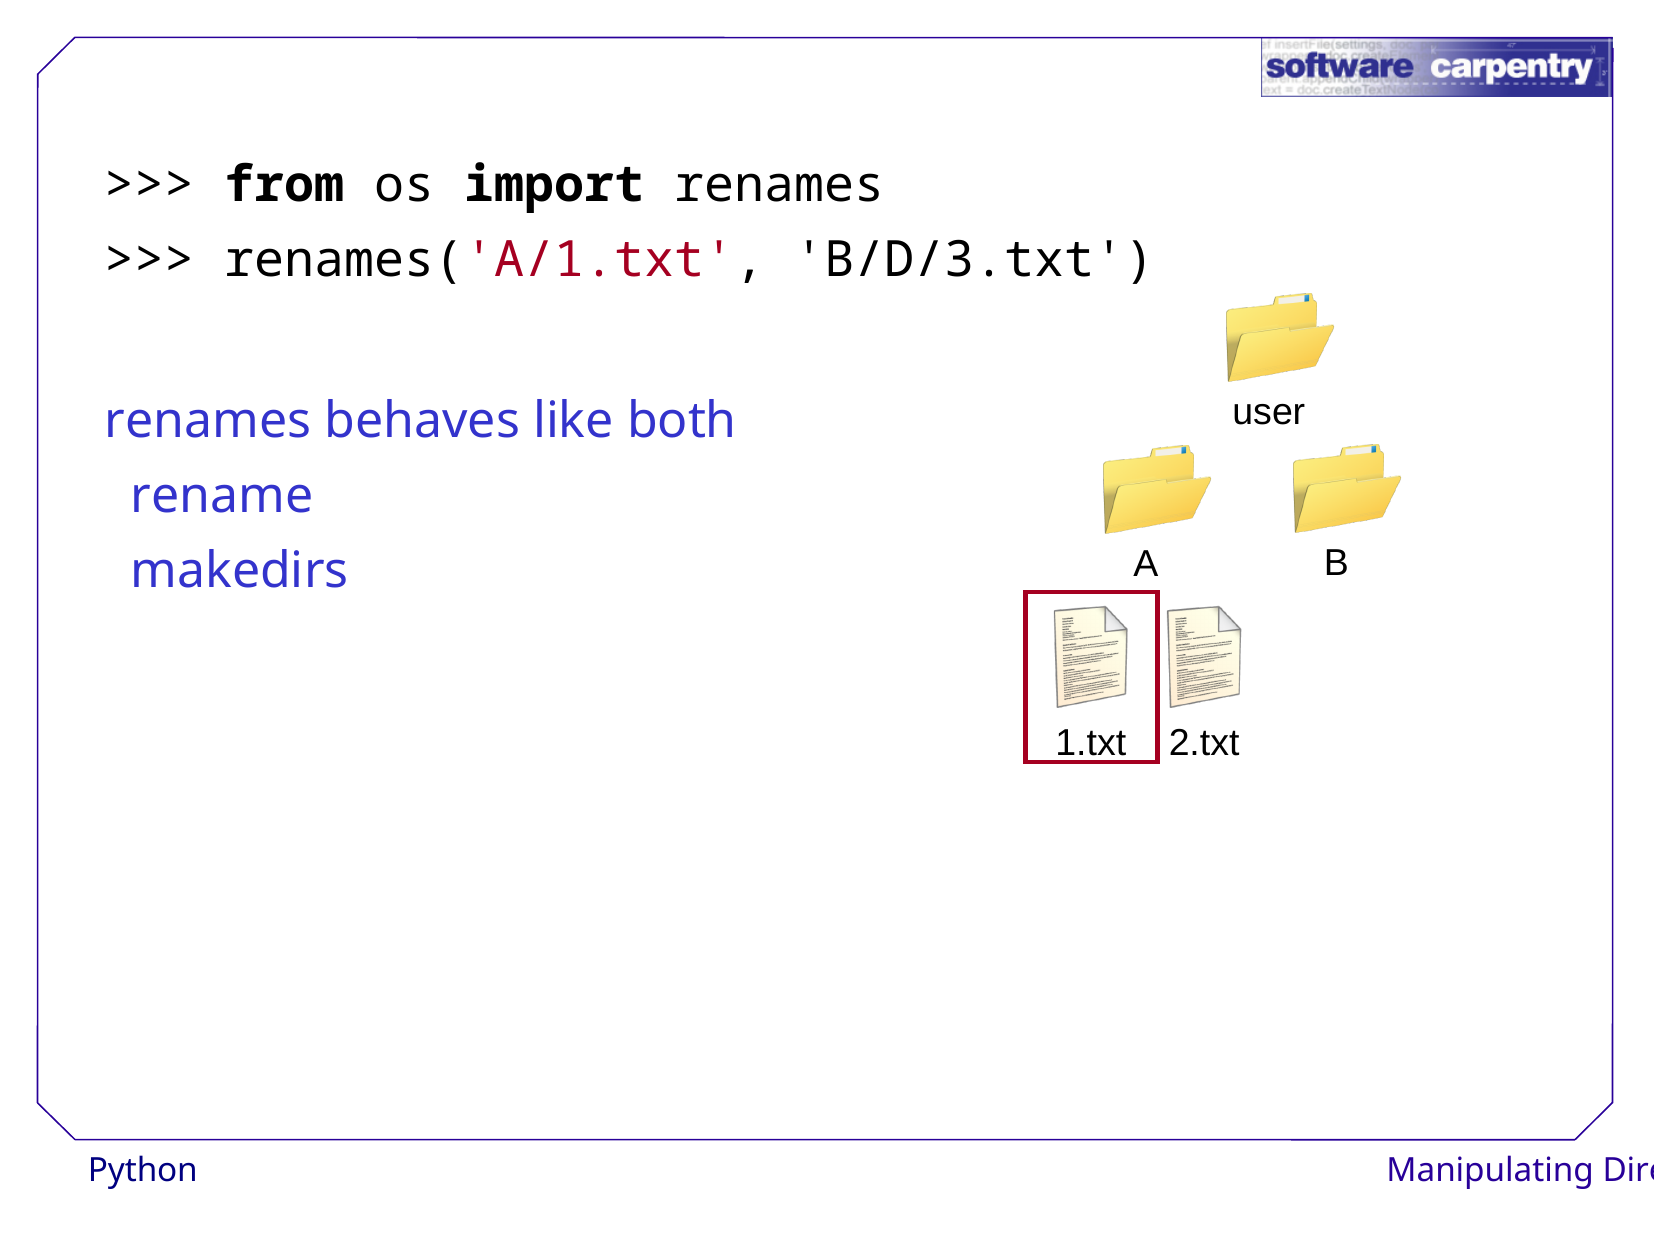

>>> from os import renames
>>> renames('A/1.txt', 'B/D/3.txt')
user
renames behaves like both
 rename
 makedirs
B
A
1.txt
2.txt